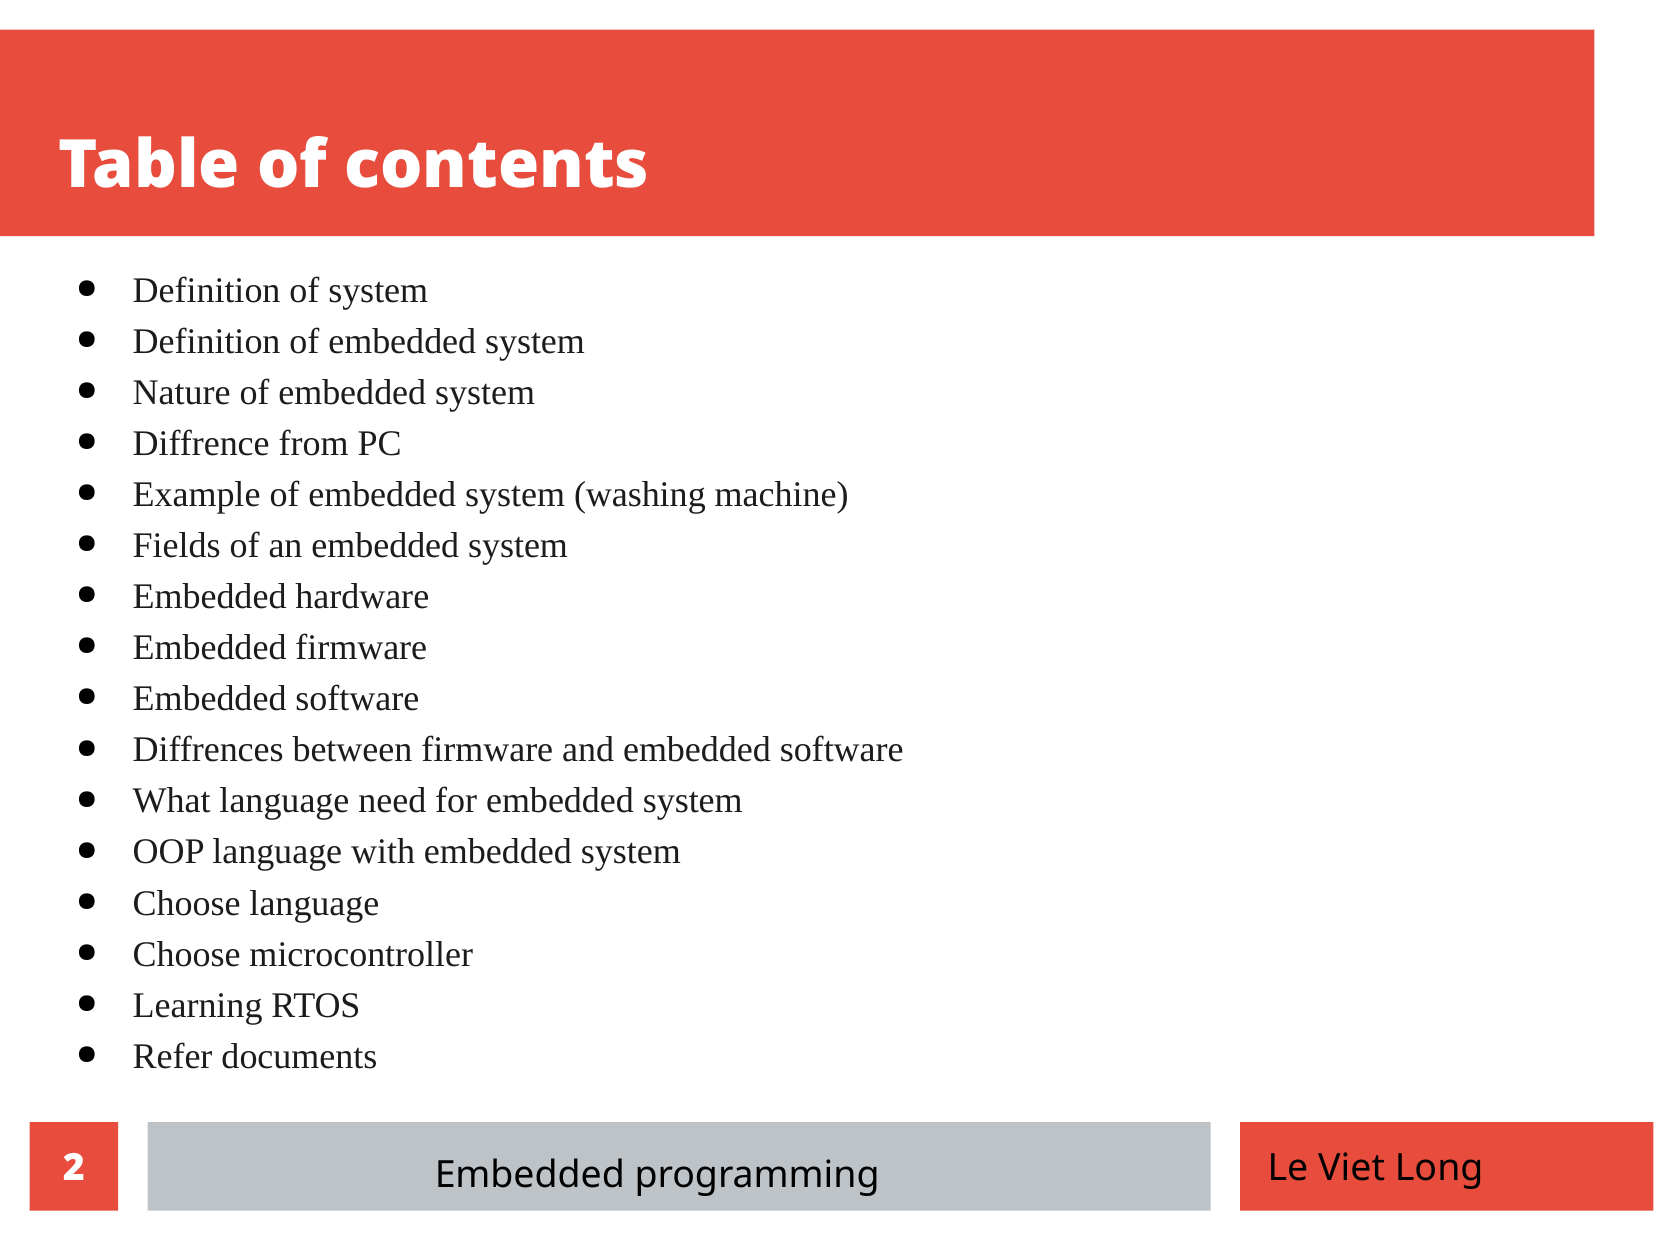

# Table of contents
 Definition of system
 Definition of embedded system
 Nature of embedded system
 Diffrence from PC
 Example of embedded system (washing machine)
 Fields of an embedded system
 Embedded hardware
 Embedded firmware
 Embedded software
 Diffrences between firmware and embedded software
 What language need for embedded system
 OOP language with embedded system
 Choose language
 Choose microcontroller
 Learning RTOS
 Refer documents
2
Le Viet Long
Embedded programming